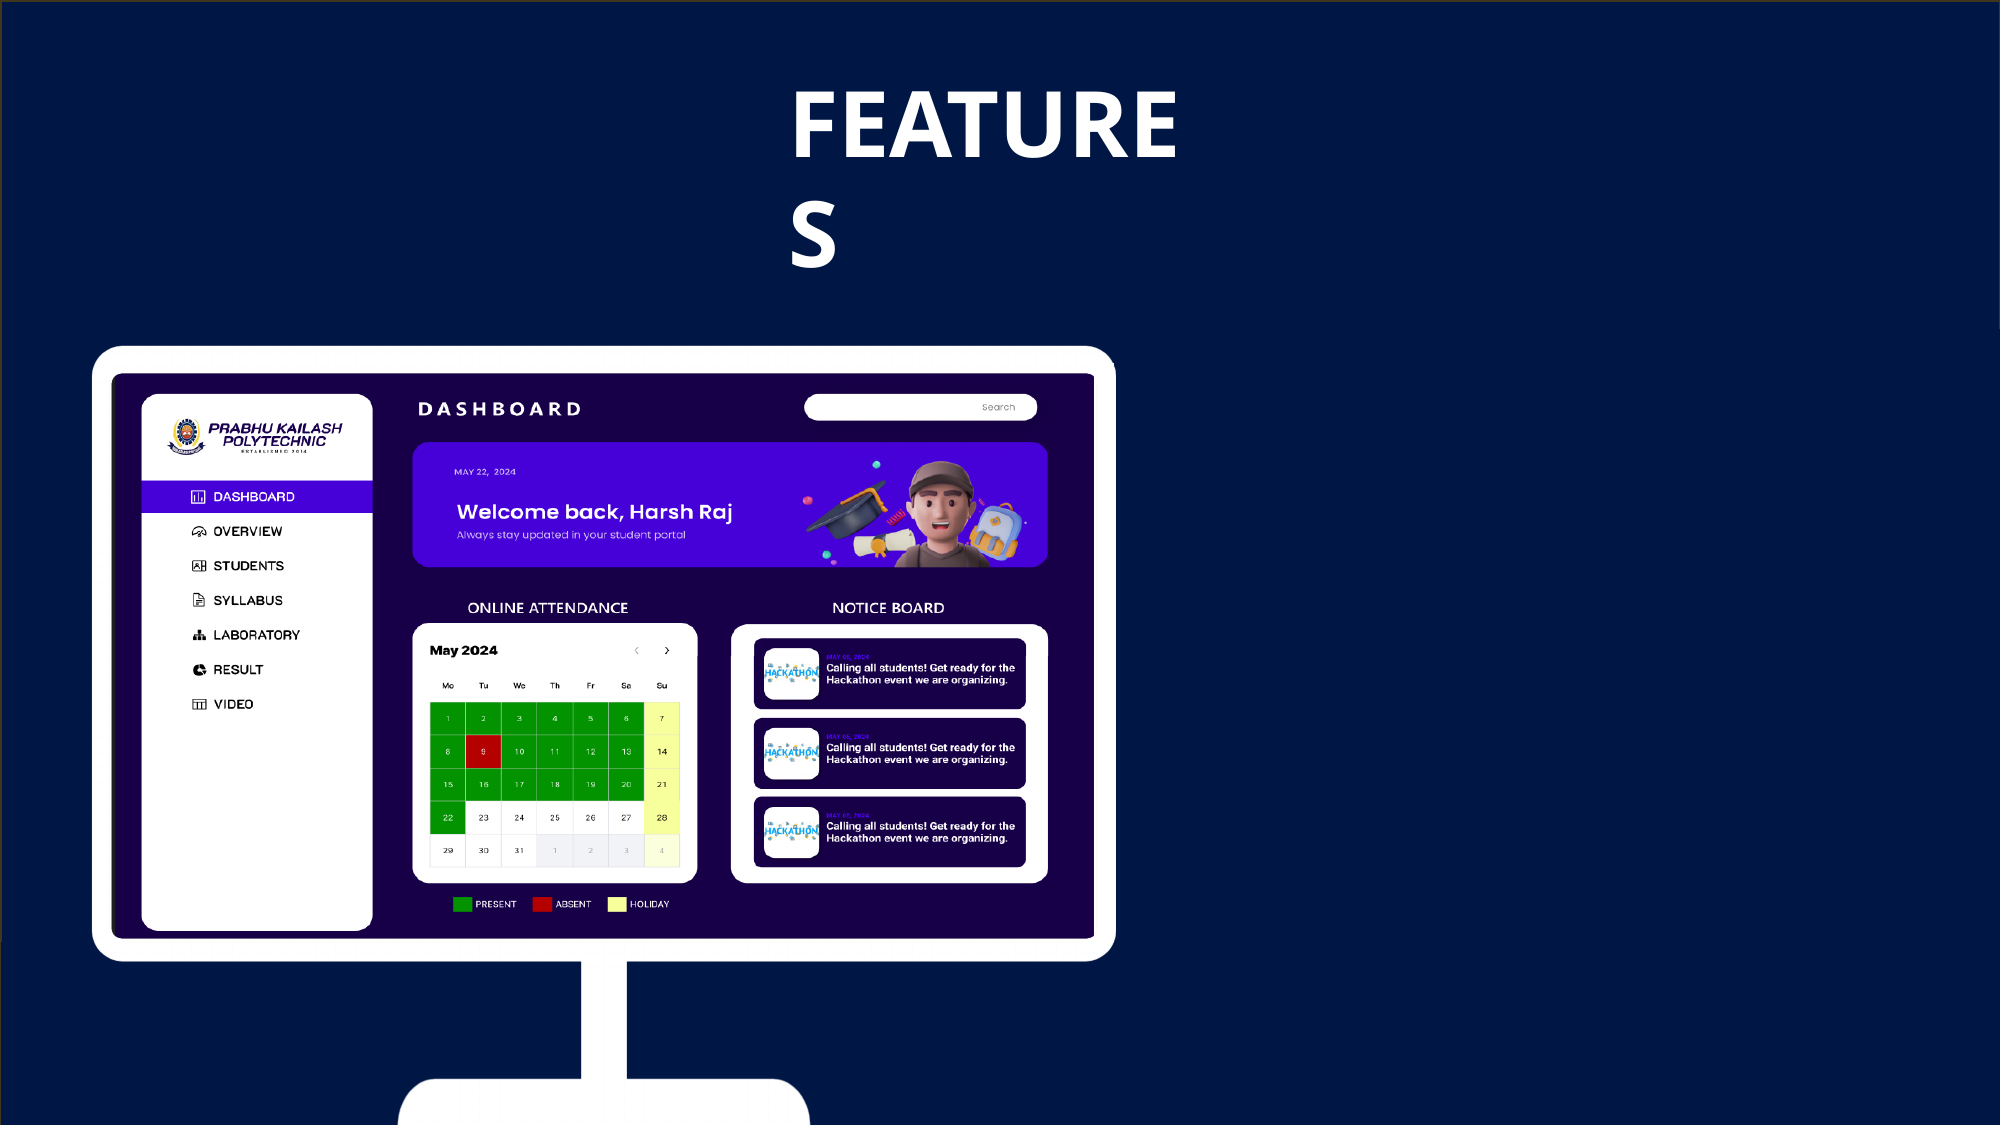

TextBox 1
FEATURES
Student Dashboard
 Online Attendance System
Overview: An integrated online attendance system allows students to mark their attendance and view their attendance records conveniently
Mark Attendance
Attendance Records
Notification
Overview: The student dashboard provides a personalized portal for students to access important information, resources.
Class Schedule
Grades and Assignments
Announcements and Notification
Academic Resources